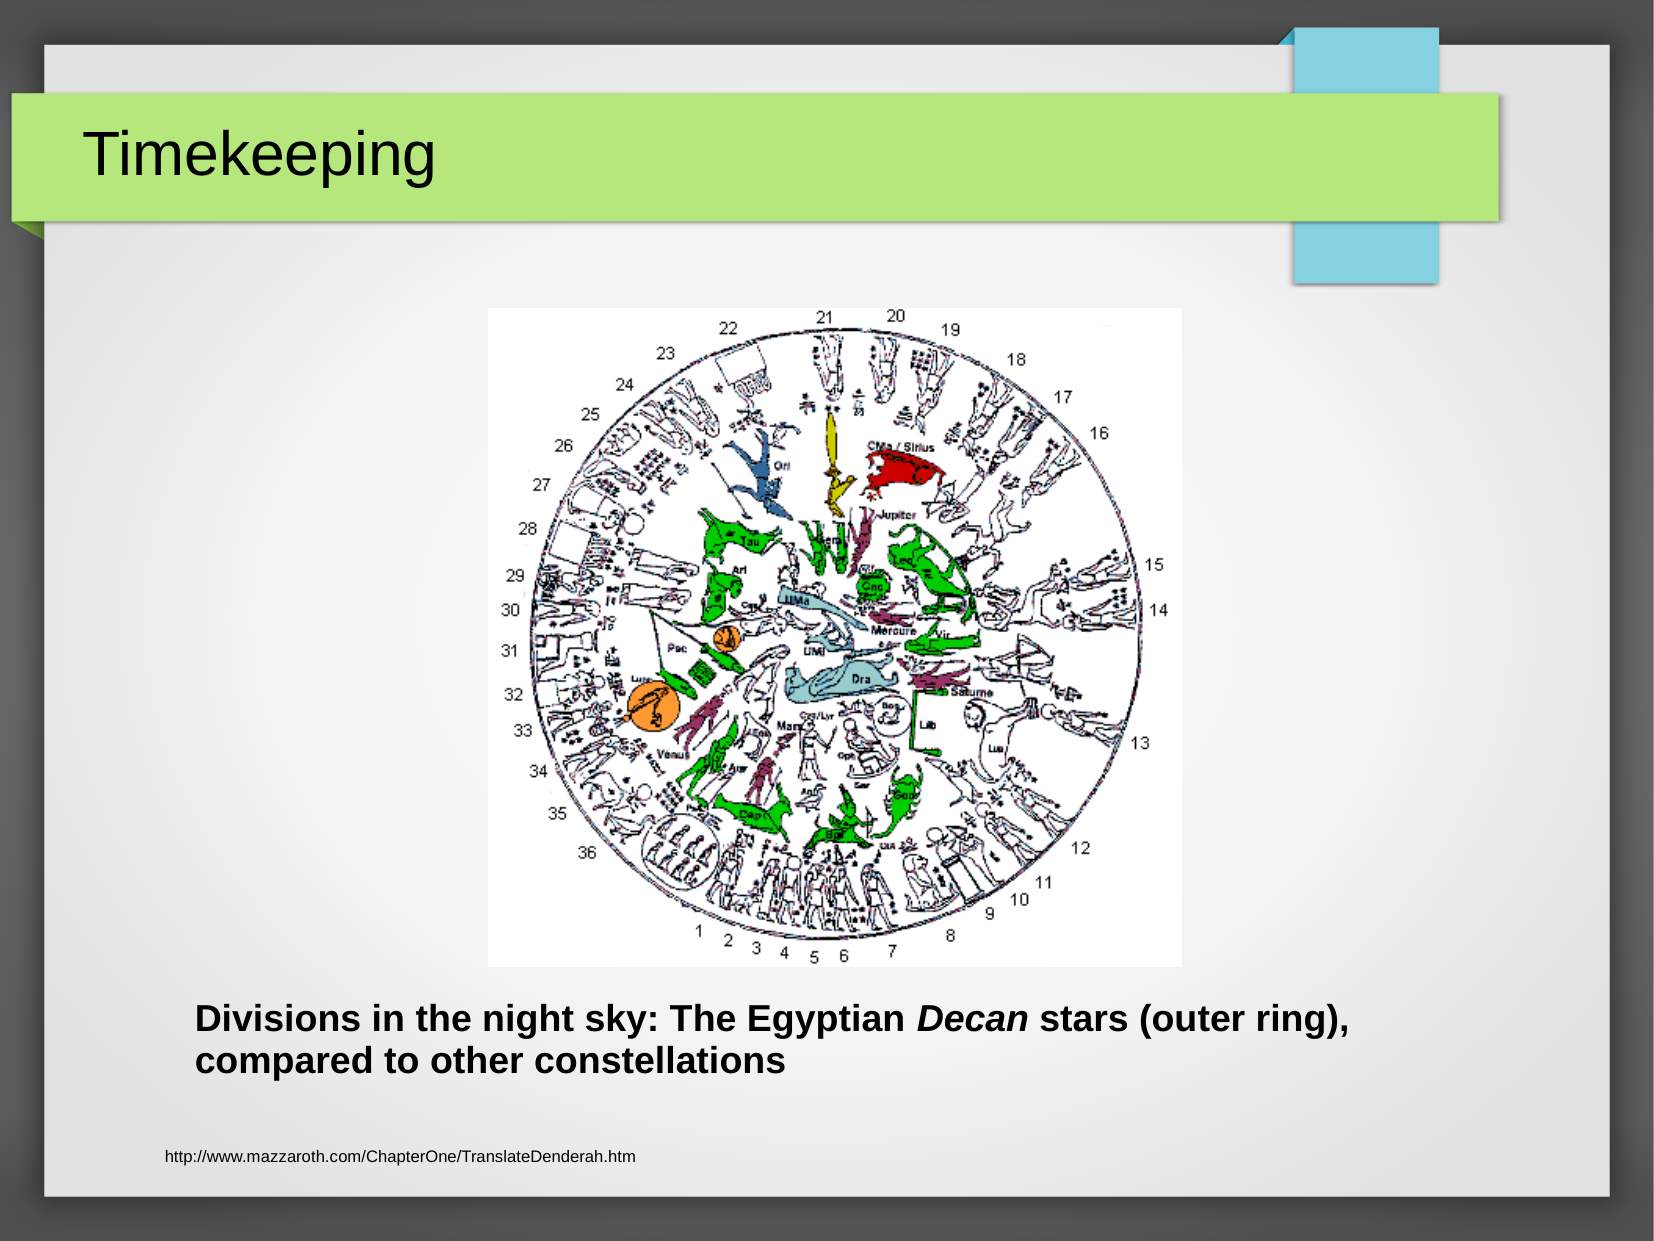

# Timekeeping
Divisions in the night sky: The Egyptian Decan stars (outer ring), compared to other constellations
http://www.mazzaroth.com/ChapterOne/TranslateDenderah.htm